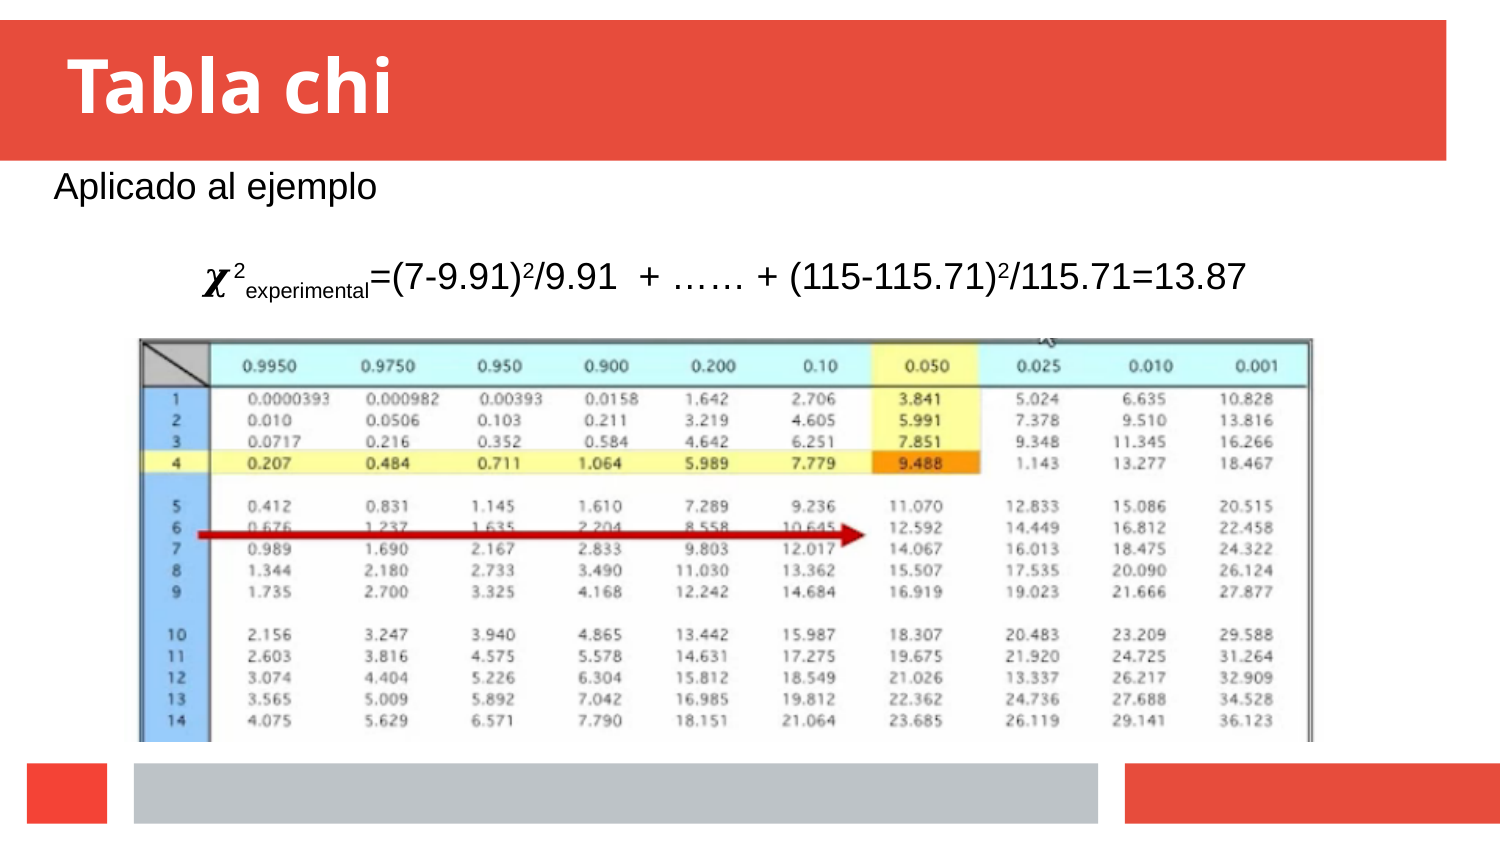

# Tabla chi
Aplicado al ejemplo
𝝌2experimental=(7-9.91)2/9.91 + …… + (115-115.71)2/115.71=13.87